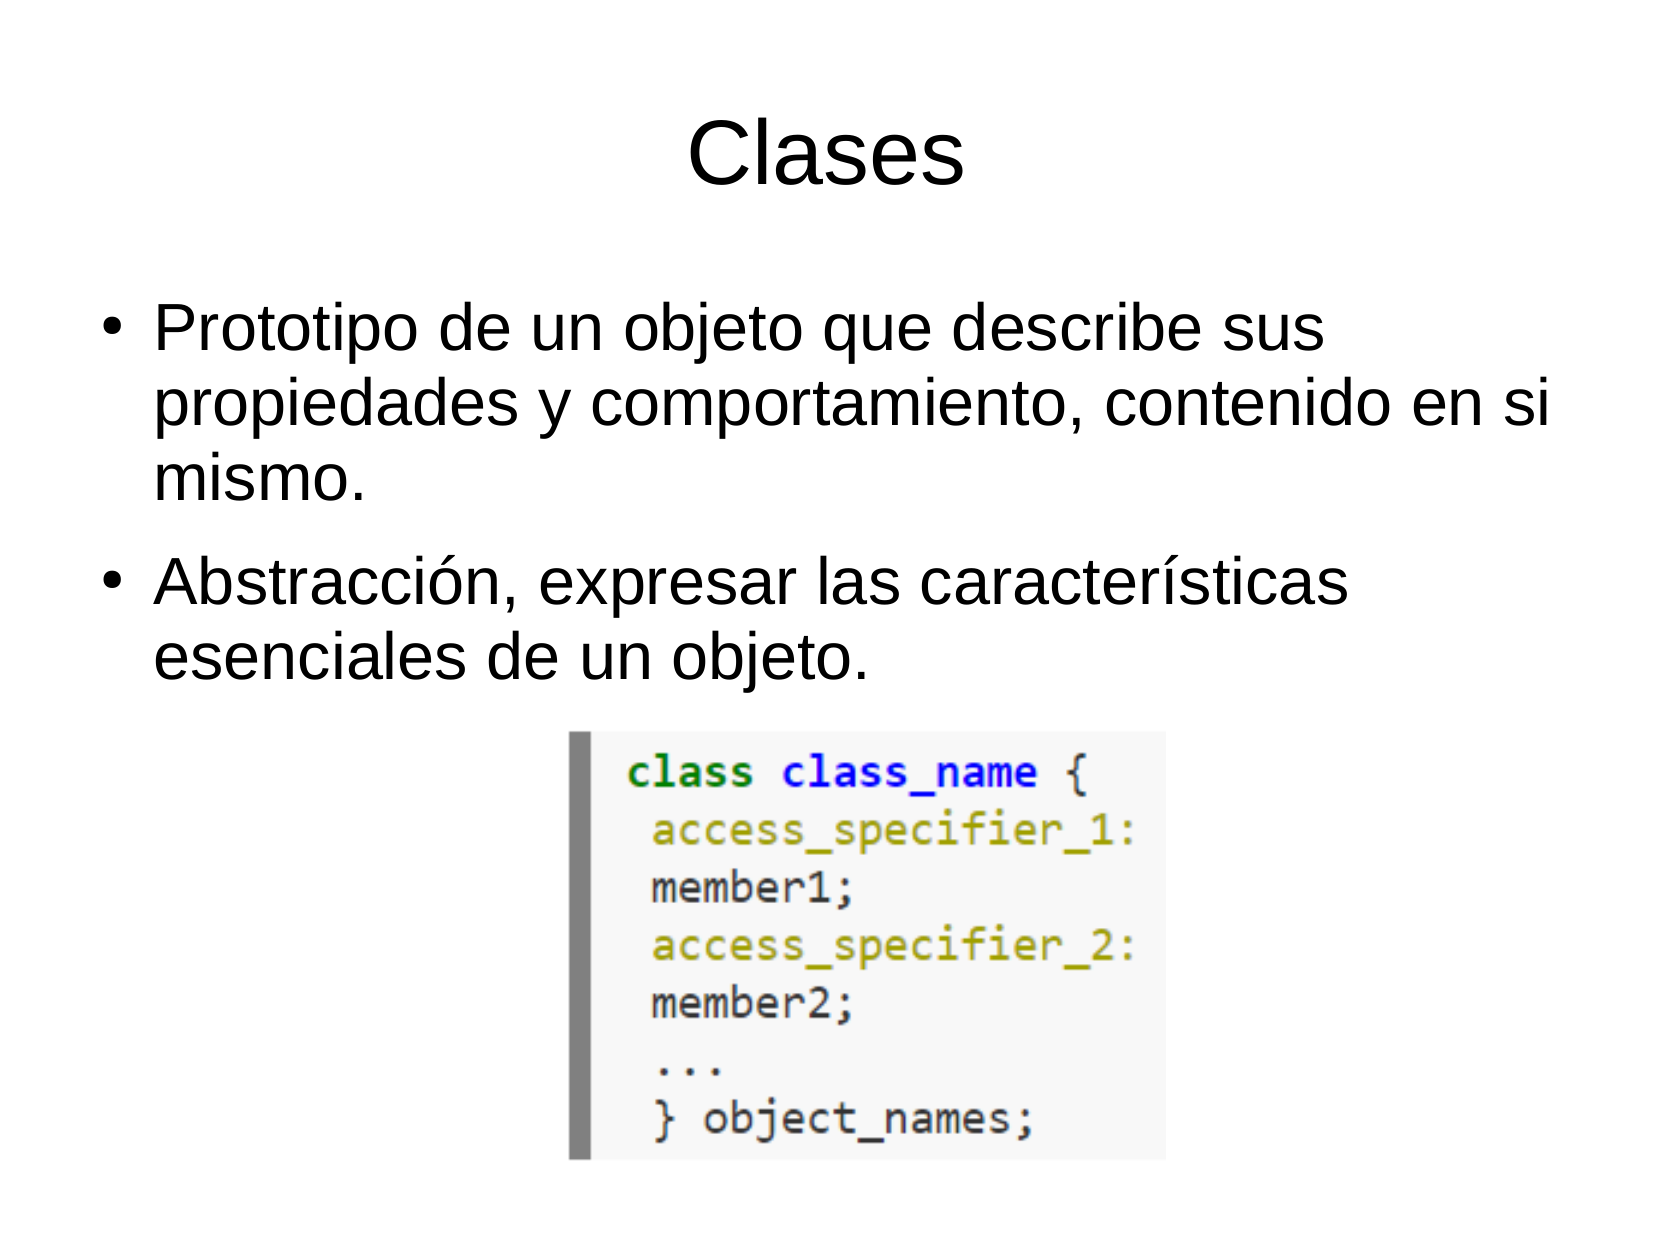

# Clases
Prototipo de un objeto que describe sus propiedades y comportamiento, contenido en si mismo.
Abstracción, expresar las características esenciales de un objeto.